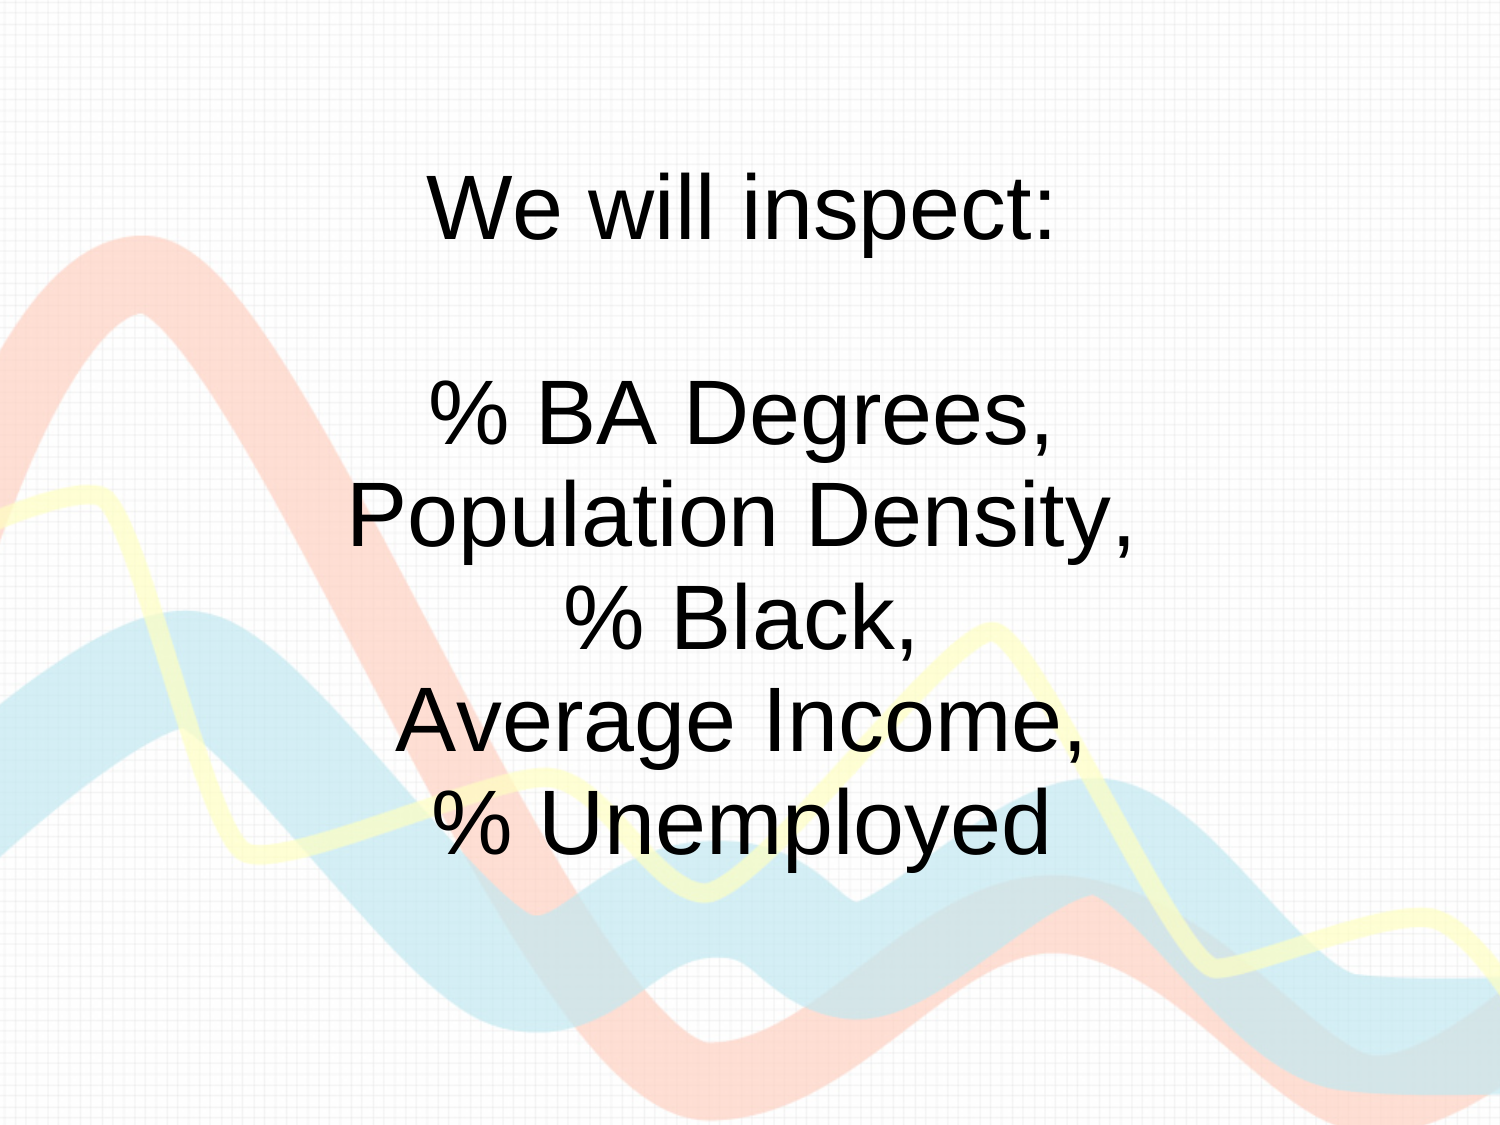

# We will inspect: % BA Degrees, Population Density, % Black, Average Income, % Unemployed